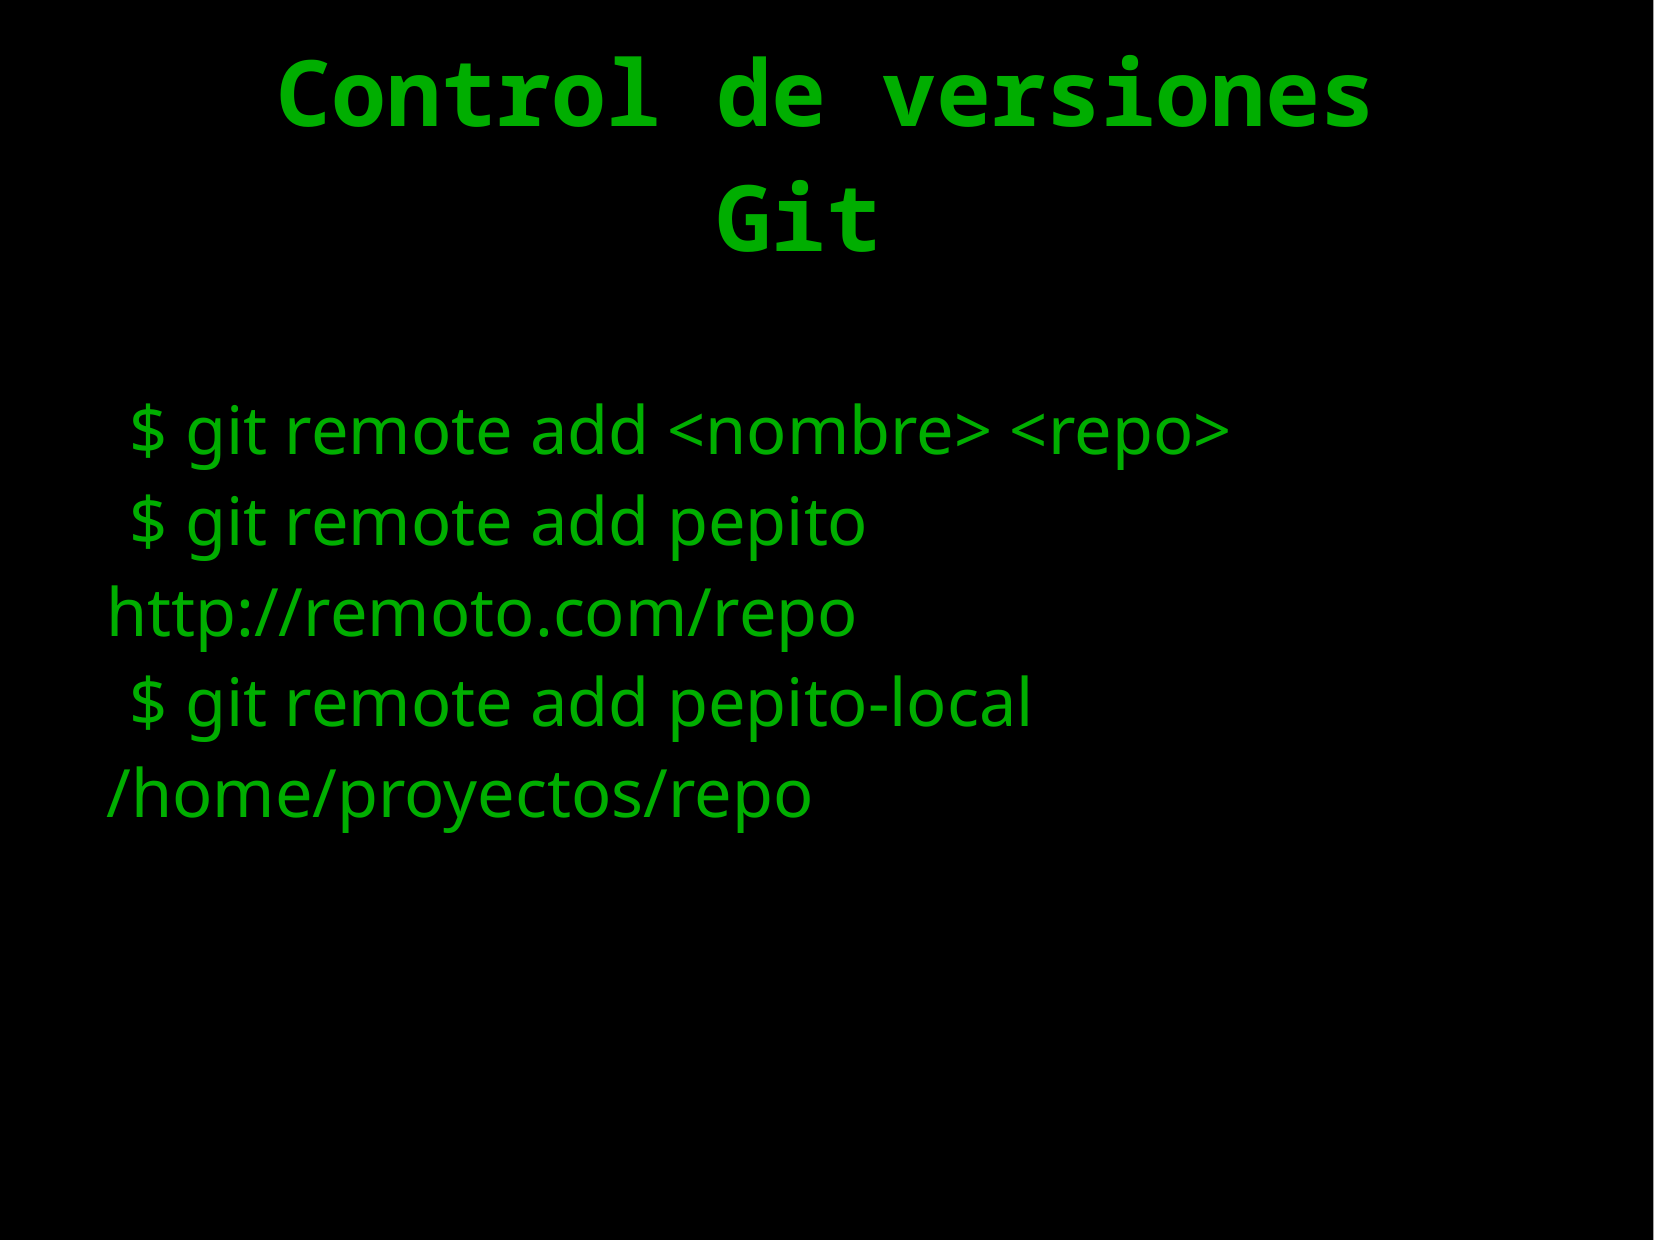

# Control de versiones Git
$ git remote add <nombre> <repo>
$ git remote add pepito http://remoto.com/repo
$ git remote add pepito-local /home/proyectos/repo